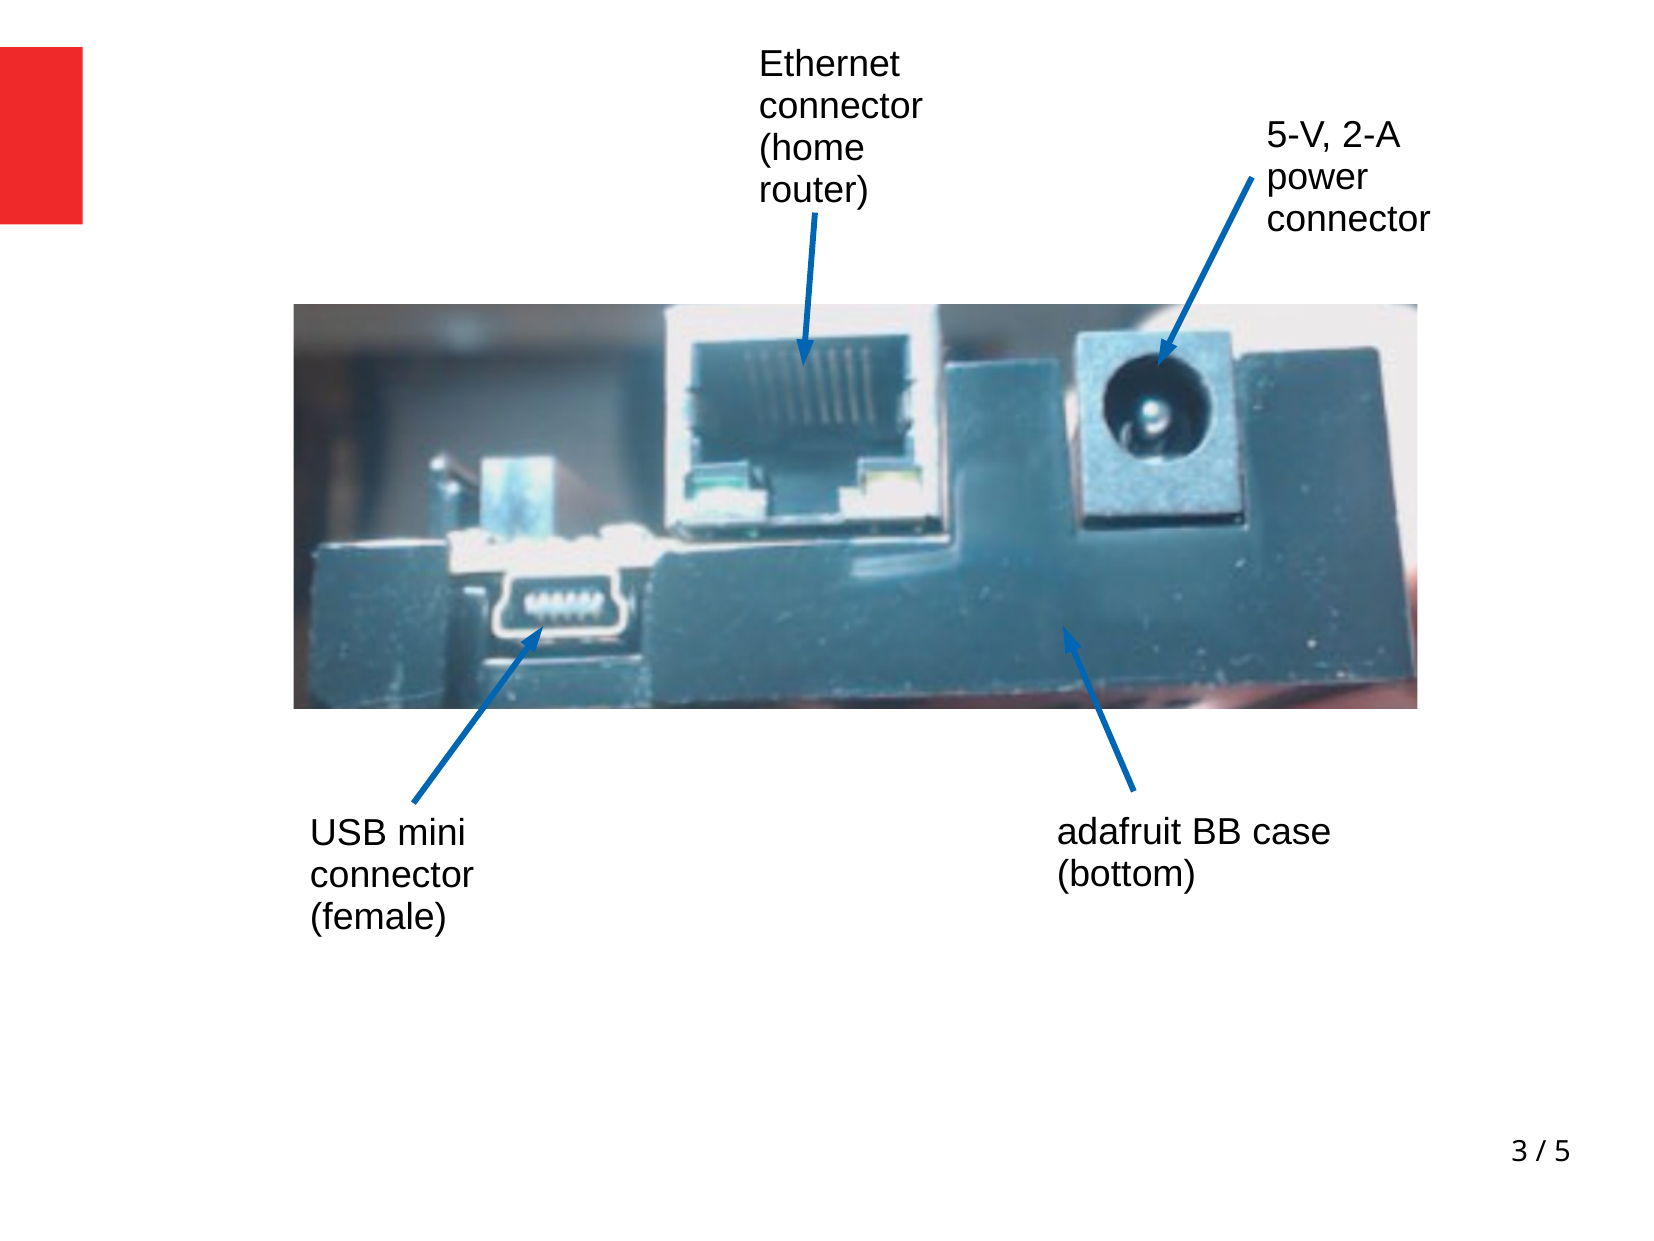

Ethernet connector
(home router)
5-V, 2-A power connector
adafruit BB case
(bottom)
USB mini connector (female)
3